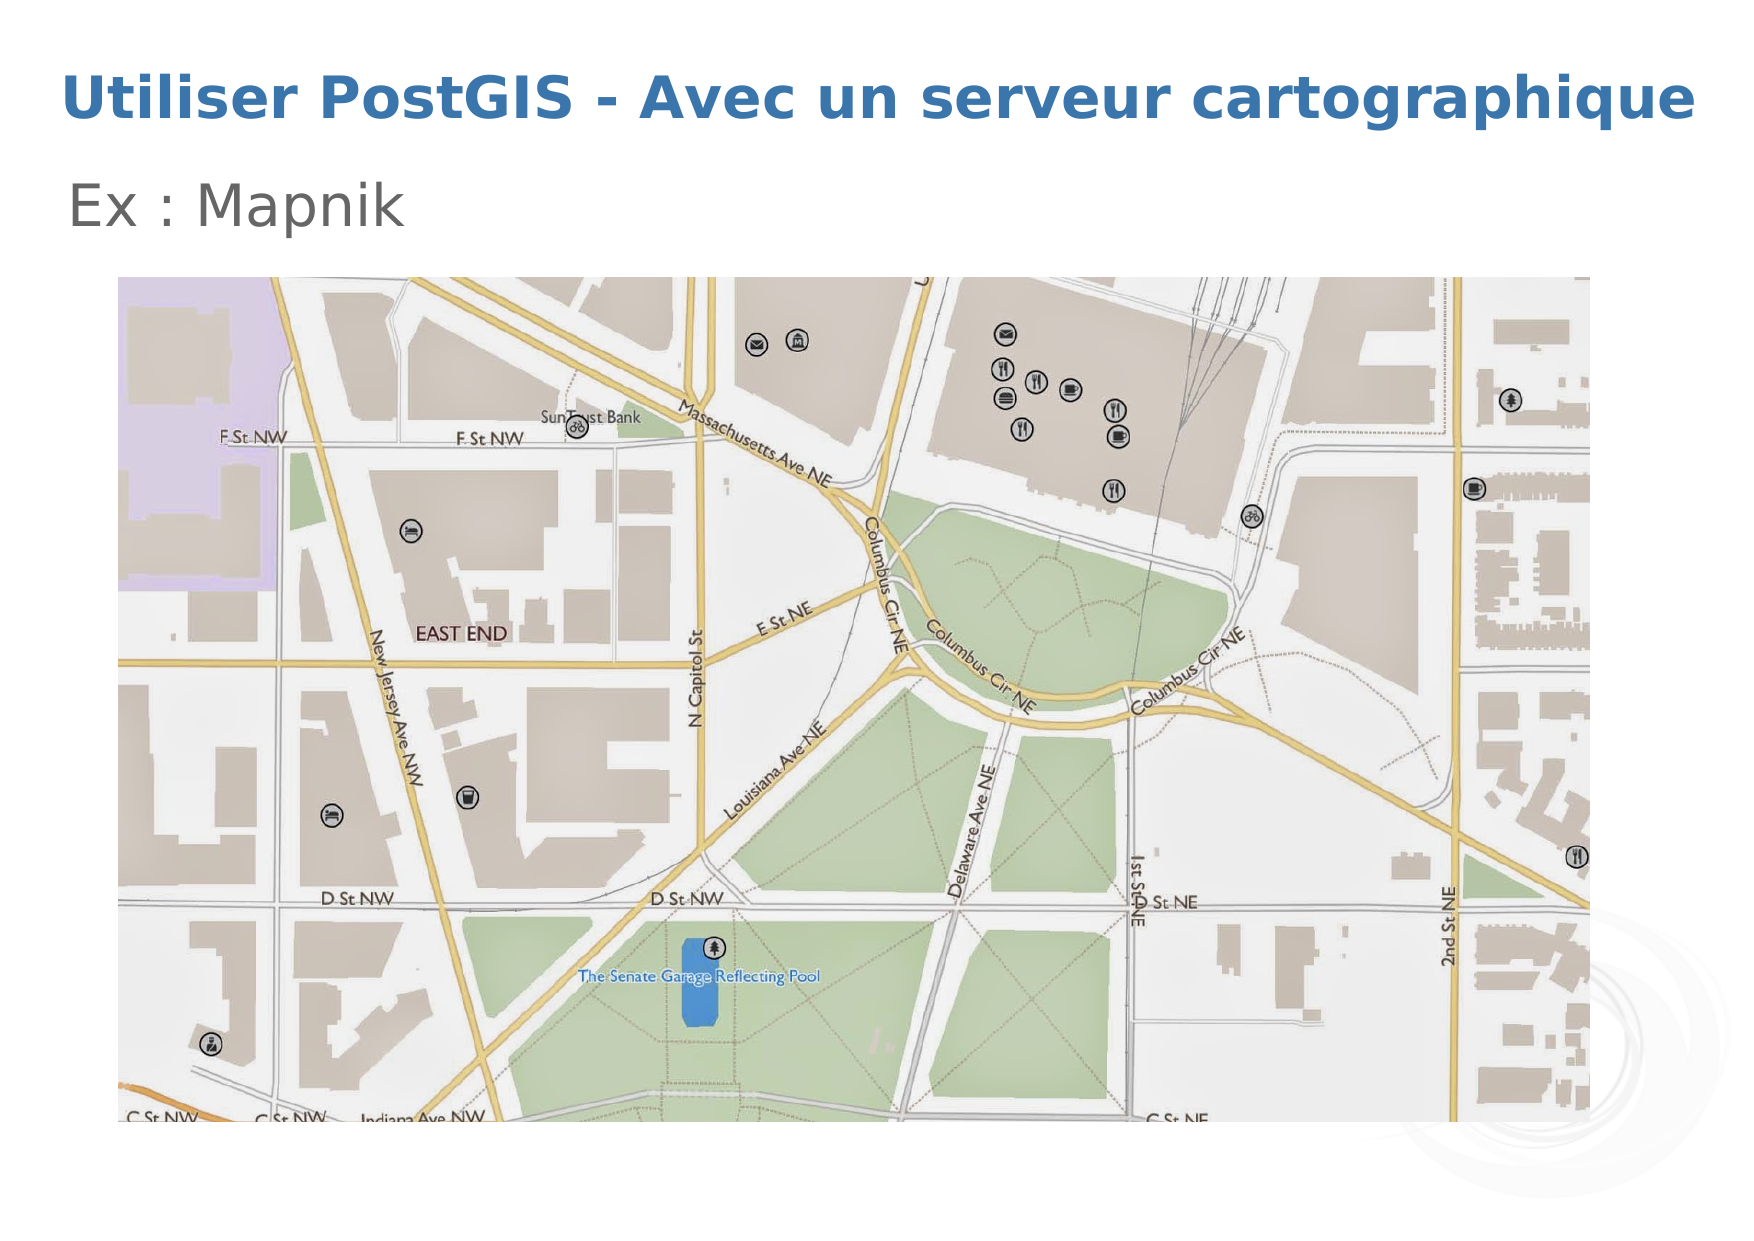

# Utiliser PostGIS - Avec un serveur cartographique
Ex : Mapnik